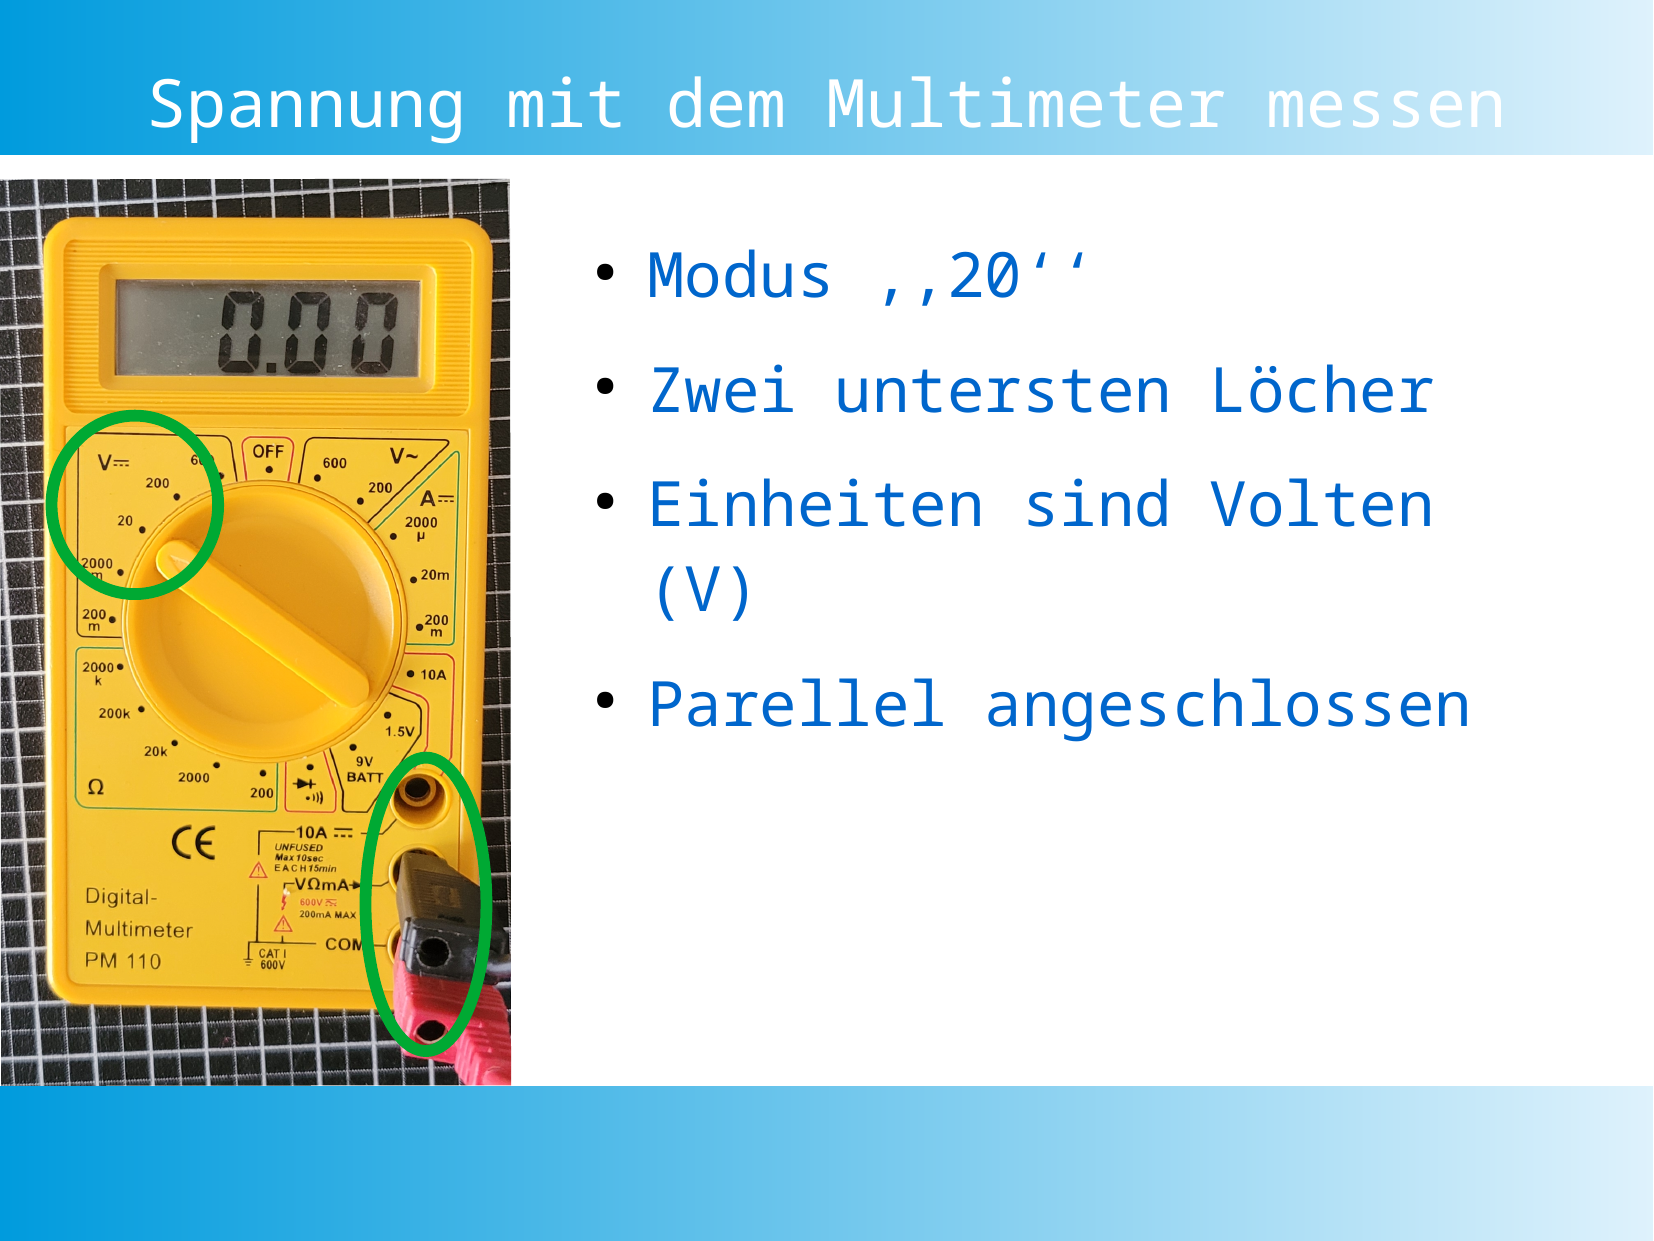

# Spannung mit dem Multimeter messen
Modus ,,20‘‘
Zwei untersten Löcher
Einheiten sind Volten (V)
Parellel angeschlossen